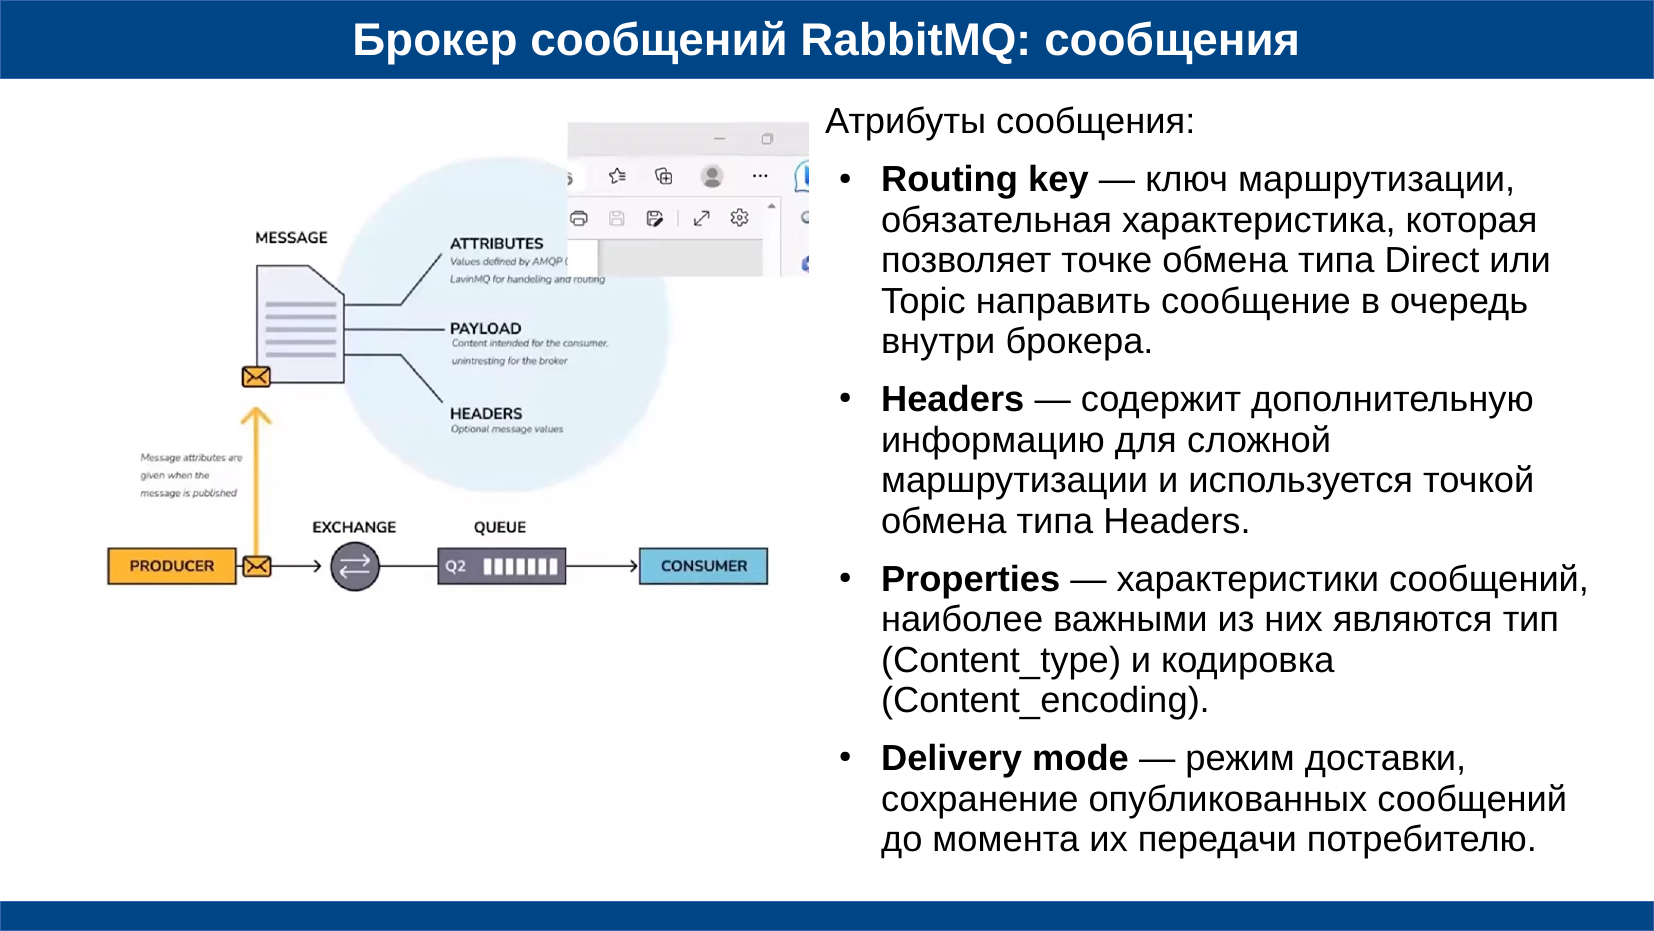

# Брокер сообщений RabbitMQ: сообщения
Атрибуты сообщения:
Routing key — ключ маршрутизации, обязательная характеристика, которая позволяет точке обмена типа Direct или Topic направить сообщение в очередь внутри брокера.
Headers — содержит дополнительную информацию для сложной маршрутизации и используется точкой обмена типа Headers.
Properties — характеристики сообщений, наиболее важными из них являются тип (Content_type) и кодировка (Content_encoding).
Delivery mode — режим доставки, сохранение опубликованных сообщений до момента их передачи потребителю.